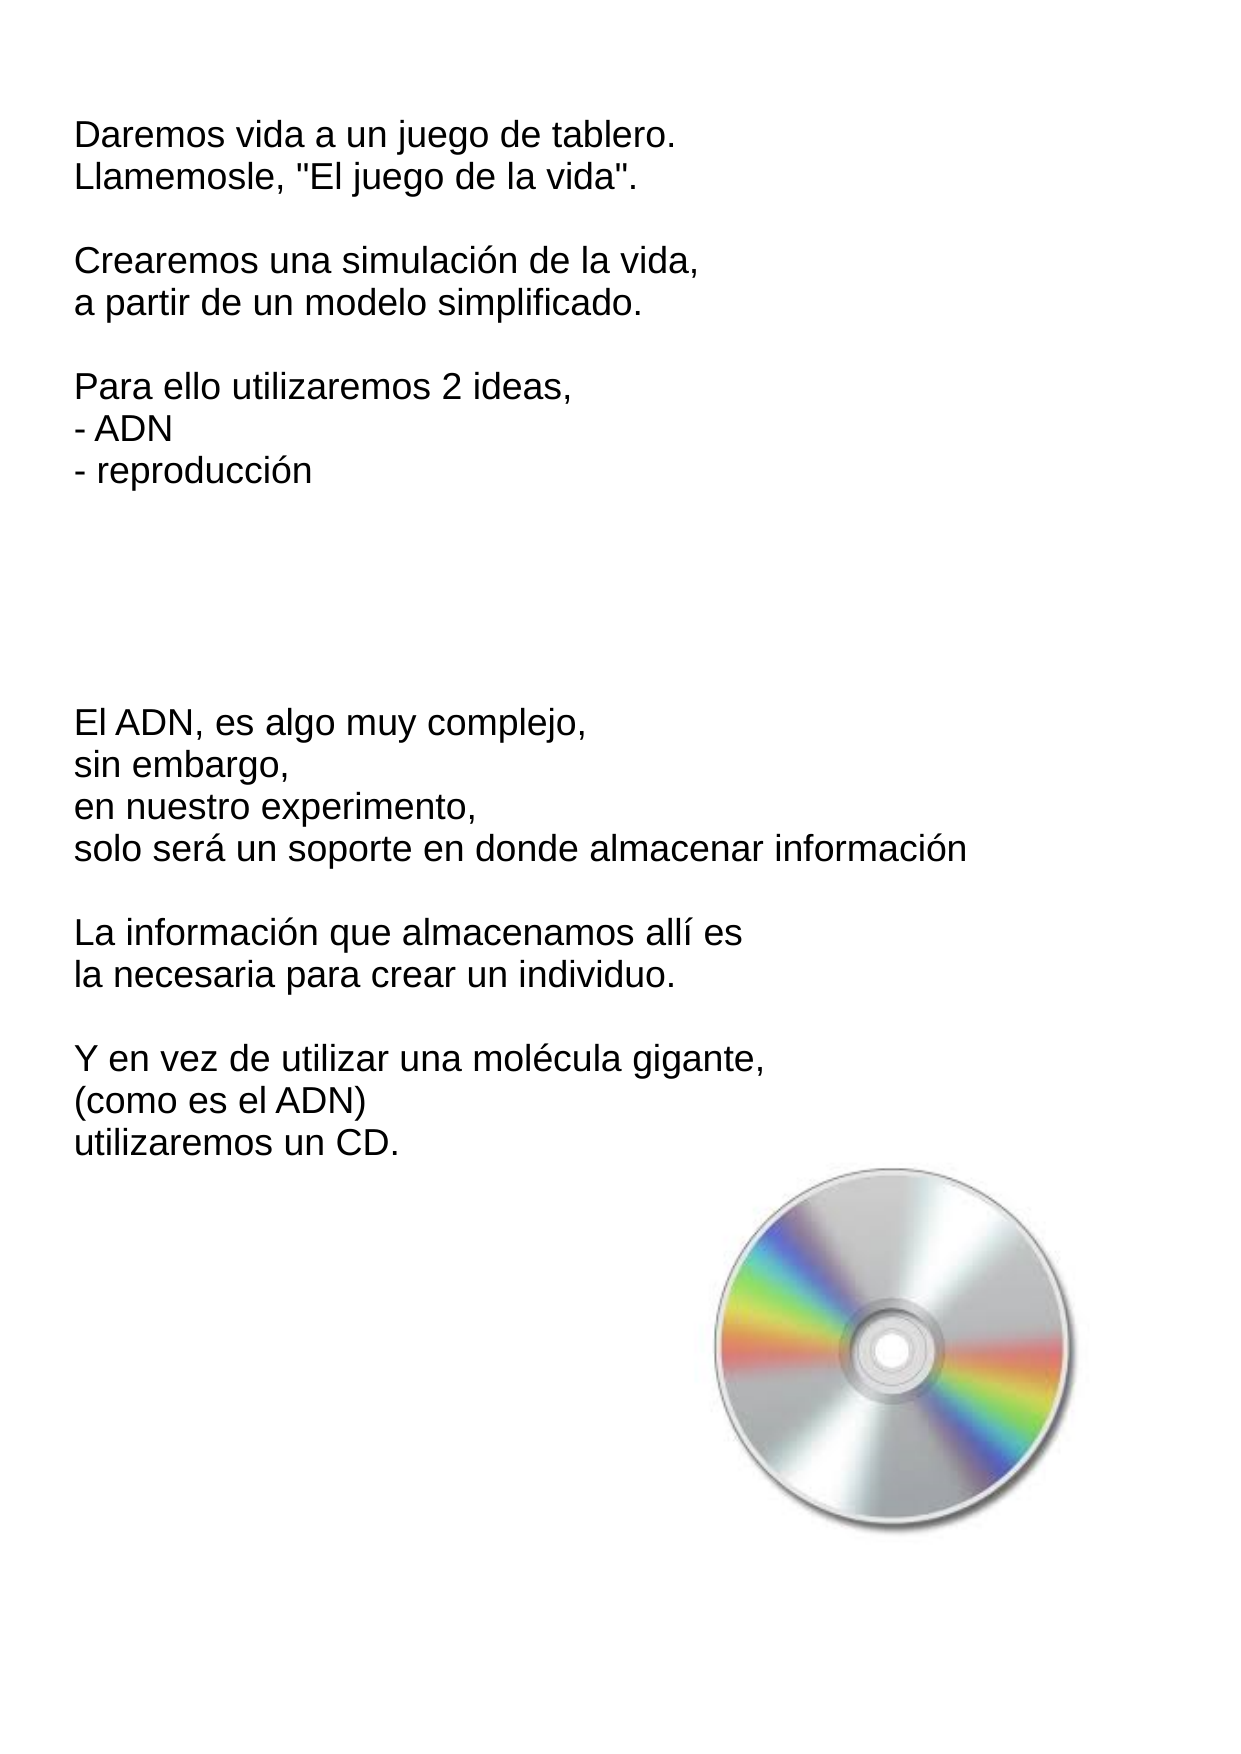

Daremos vida a un juego de tablero.
Llamemosle, "El juego de la vida".
Crearemos una simulación de la vida,
a partir de un modelo simplificado.
Para ello utilizaremos 2 ideas,
- ADN
- reproducción
El ADN, es algo muy complejo,
sin embargo,
en nuestro experimento,
solo será un soporte en donde almacenar información
La información que almacenamos allí es
la necesaria para crear un individuo.
Y en vez de utilizar una molécula gigante,
(como es el ADN)
utilizaremos un CD.